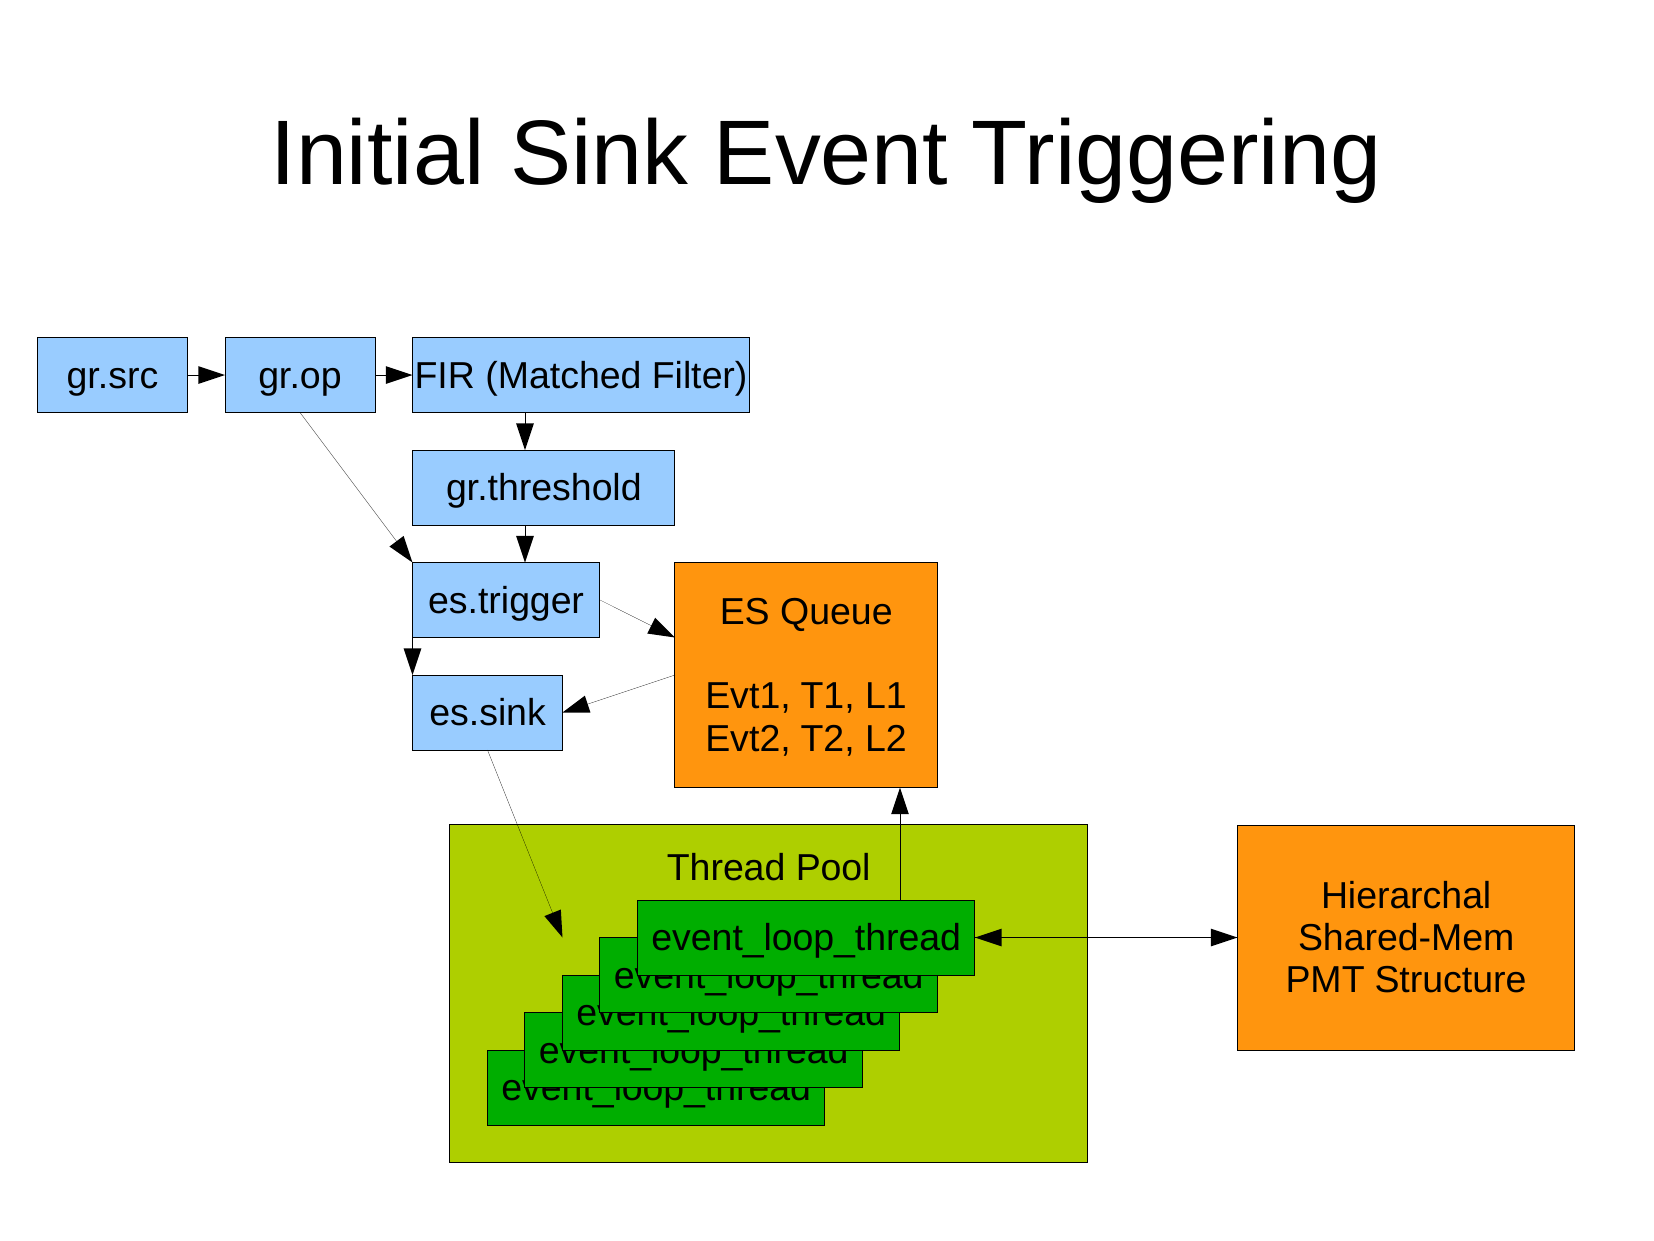

# Initial Sink Event Triggering
gr.src
gr.op
FIR (Matched Filter)
gr.threshold
es.trigger
ES Queue
Evt1, T1, L1
Evt2, T2, L2
es.sink
Thread Pool
Hierarchal
Shared-Mem
PMT Structure
event_loop_thread
event_loop_thread
event_loop_thread
event_loop_thread
event_loop_thread